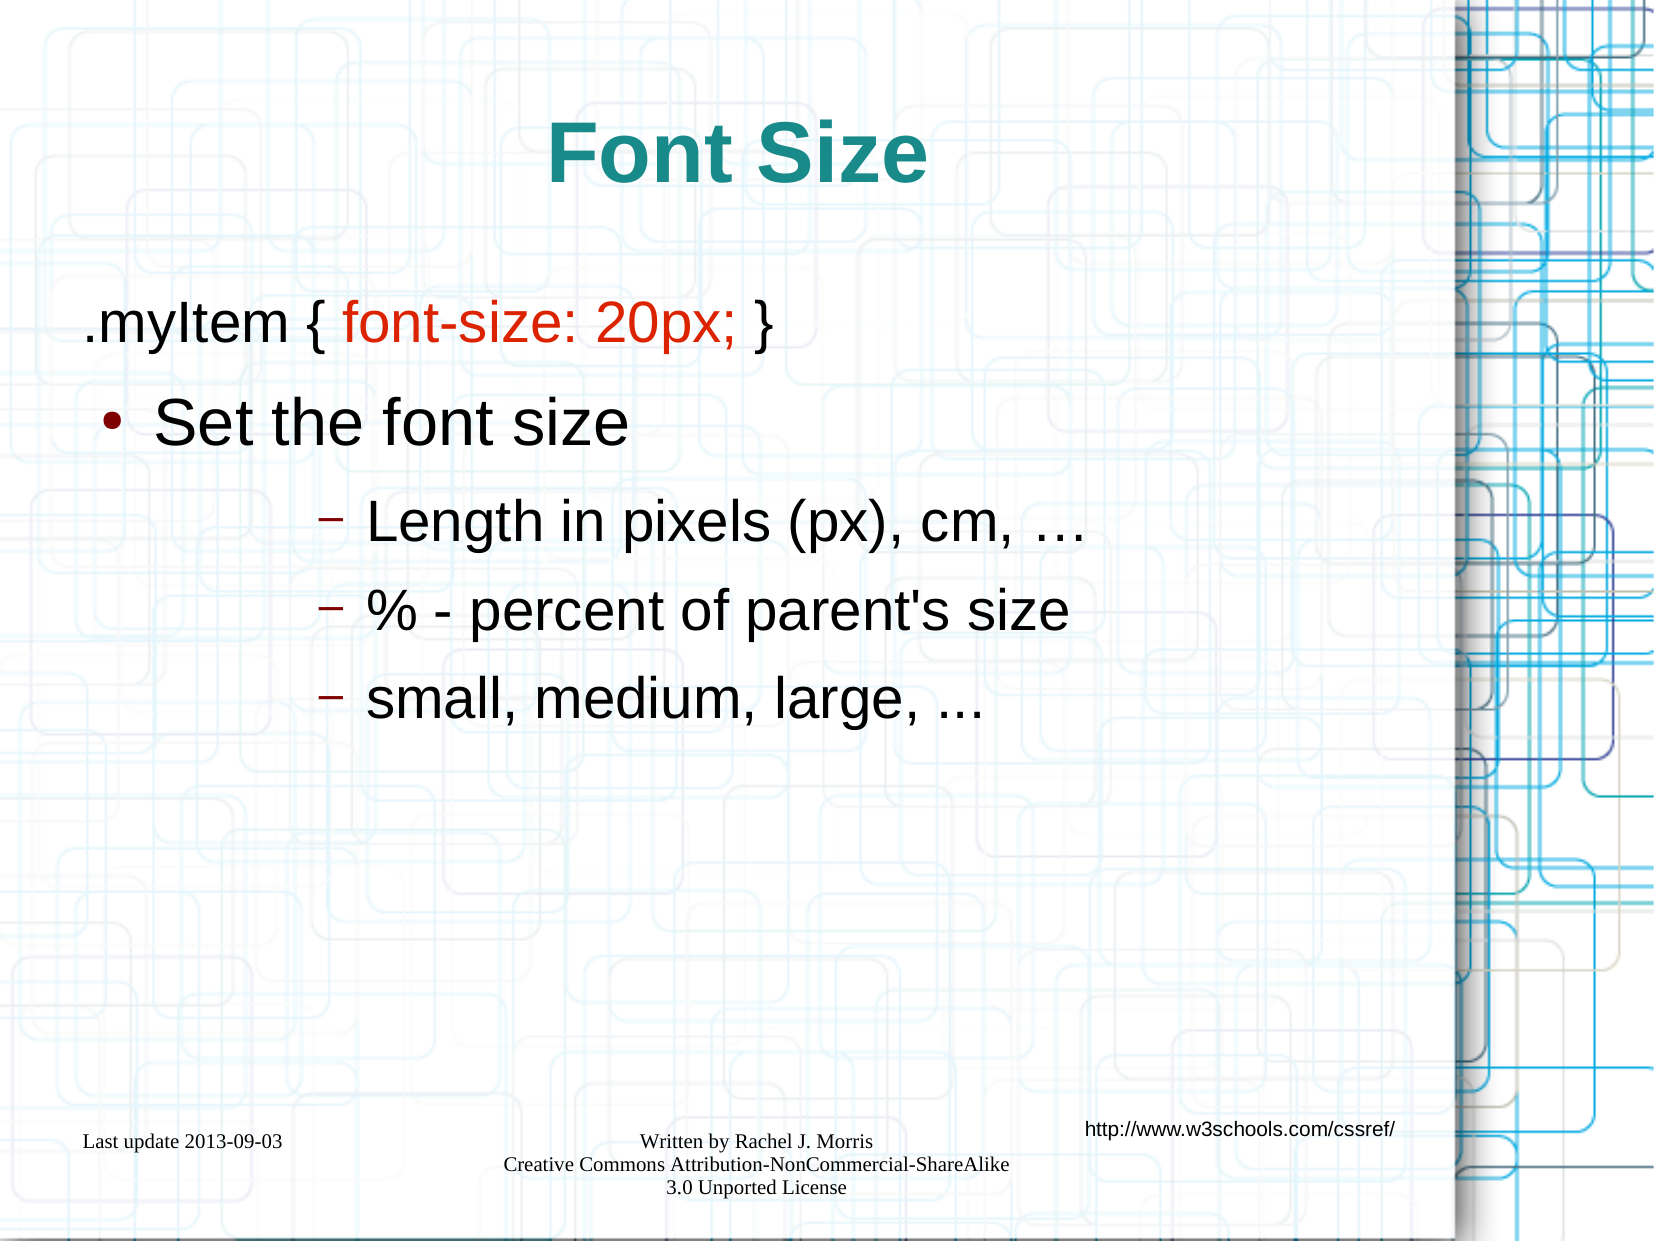

# Font Size
.myItem { font-size: 20px; }
Set the font size
Length in pixels (px), cm, …
% - percent of parent's size
small, medium, large, ...
http://www.w3schools.com/cssref/